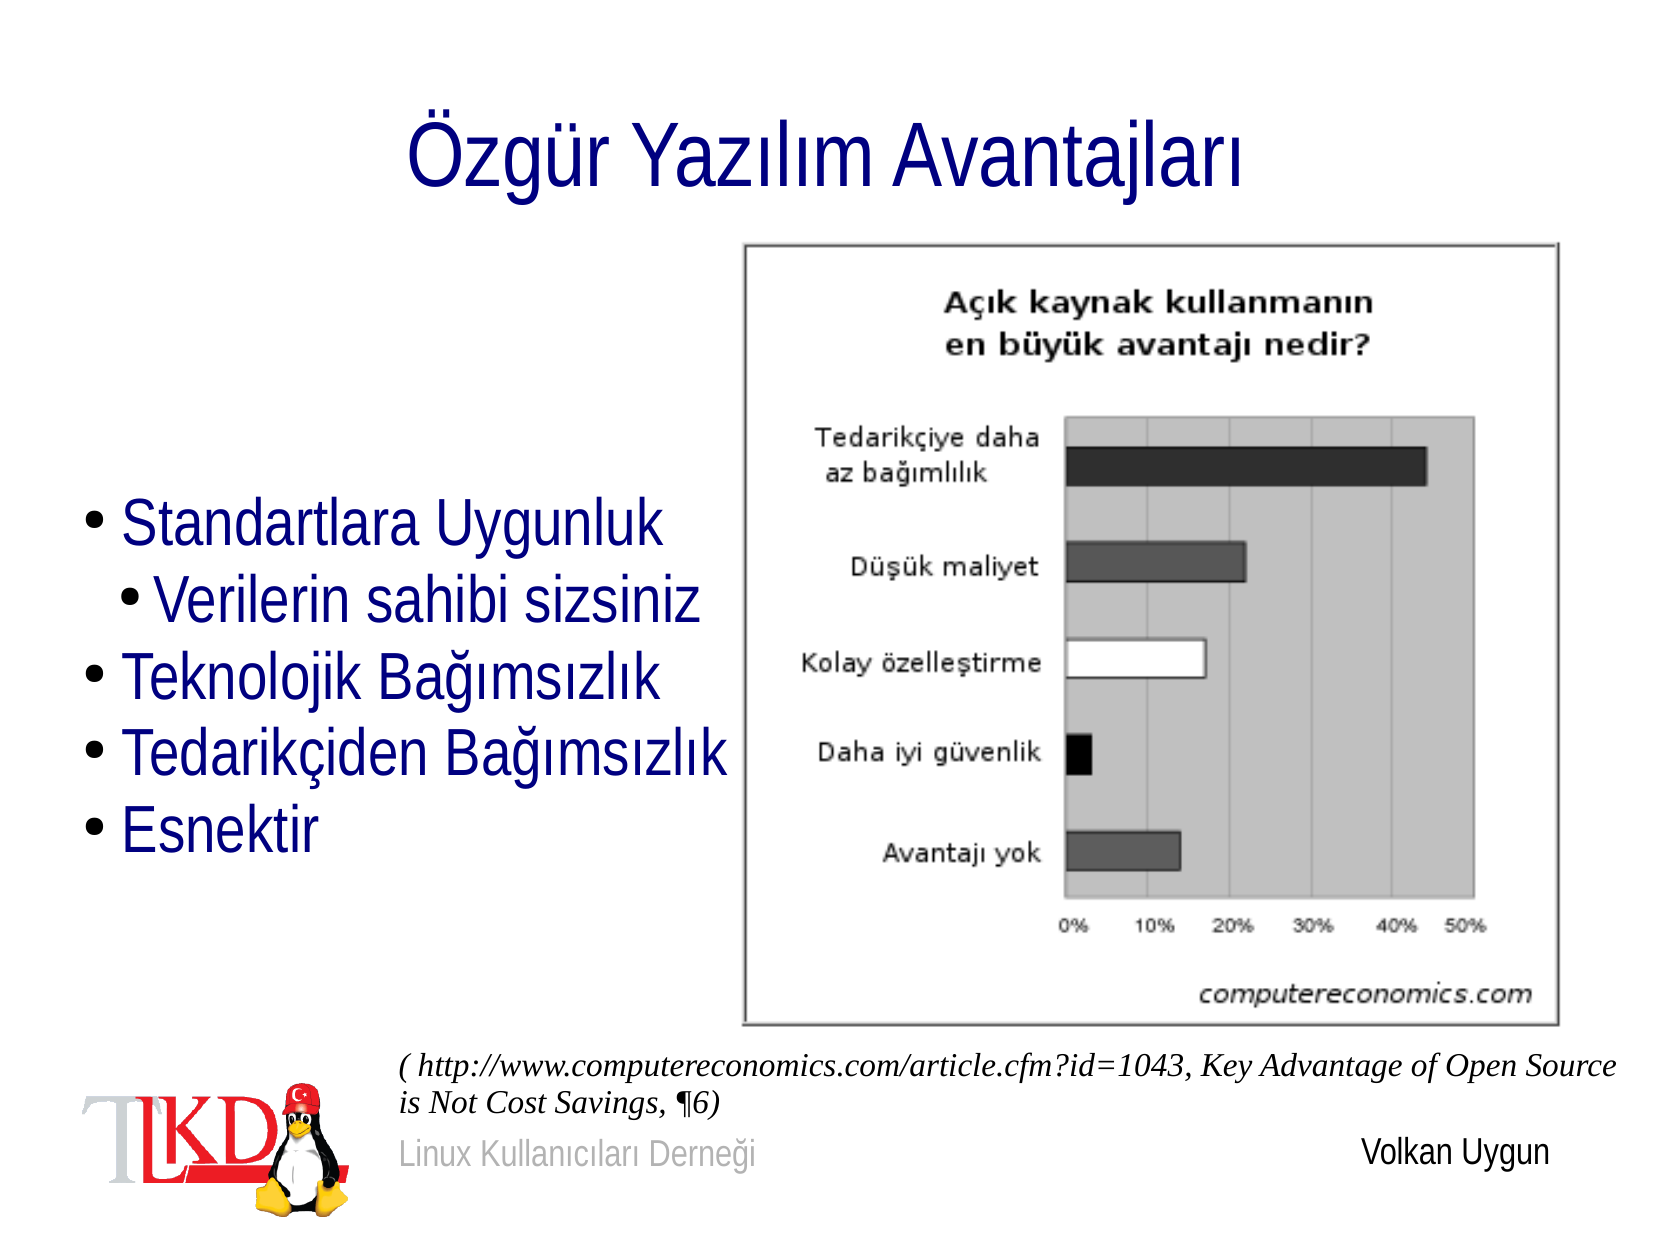

# Özgür Yazılım Avantajları
 Standartlara Uygunluk
Verilerin sahibi sizsiniz
 Teknolojik Bağımsızlık
 Tedarikçiden Bağımsızlık
 Esnektir
( http://www.computereconomics.com/article.cfm?id=1043, Key Advantage of Open Source is Not Cost Savings, ¶6)
Volkan Uygun
Linux Kullanıcıları Derneği